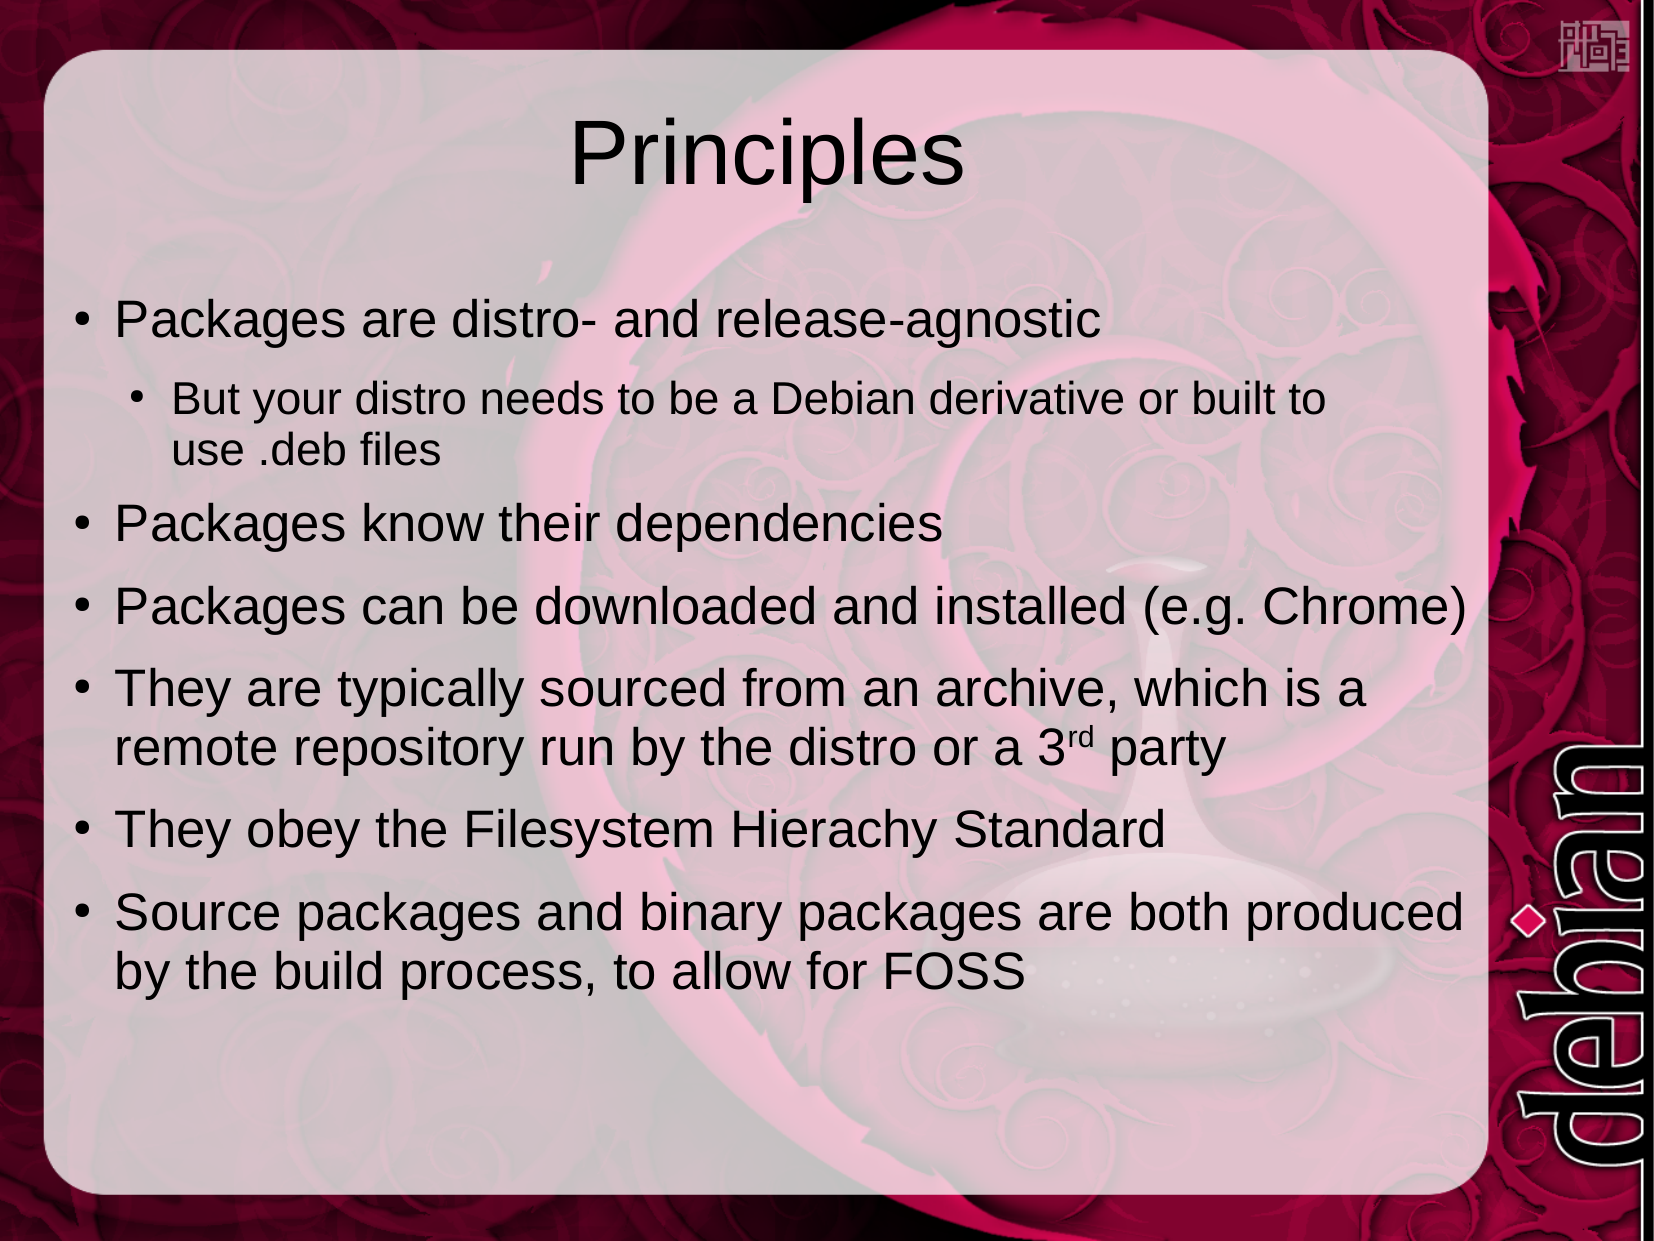

# Principles
Packages are distro- and release-agnostic
But your distro needs to be a Debian derivative or built to use .deb files
Packages know their dependencies
Packages can be downloaded and installed (e.g. Chrome)
They are typically sourced from an archive, which is a remote repository run by the distro or a 3rd party
They obey the Filesystem Hierachy Standard
Source packages and binary packages are both produced by the build process, to allow for FOSS